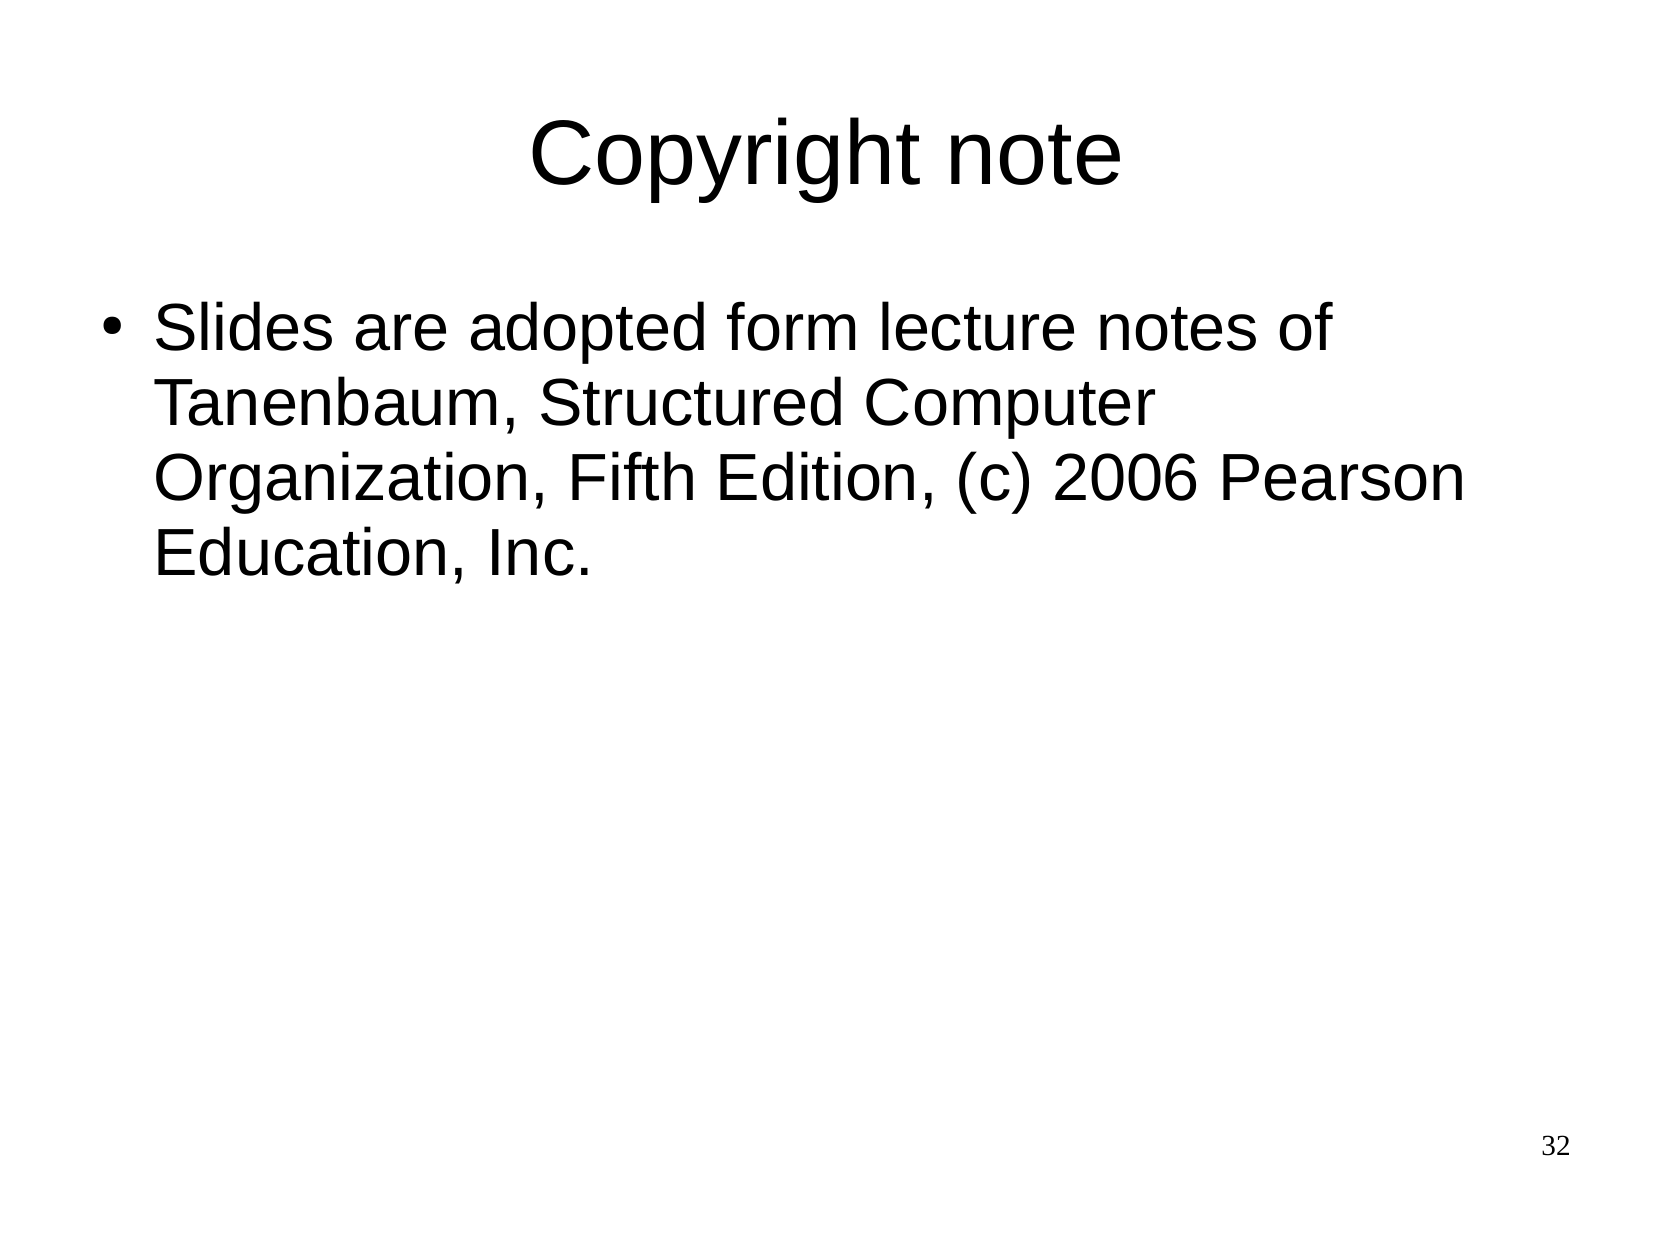

# Copyright note
Slides are adopted form lecture notes of Tanenbaum, Structured Computer Organization, Fifth Edition, (c) 2006 Pearson Education, Inc.
32